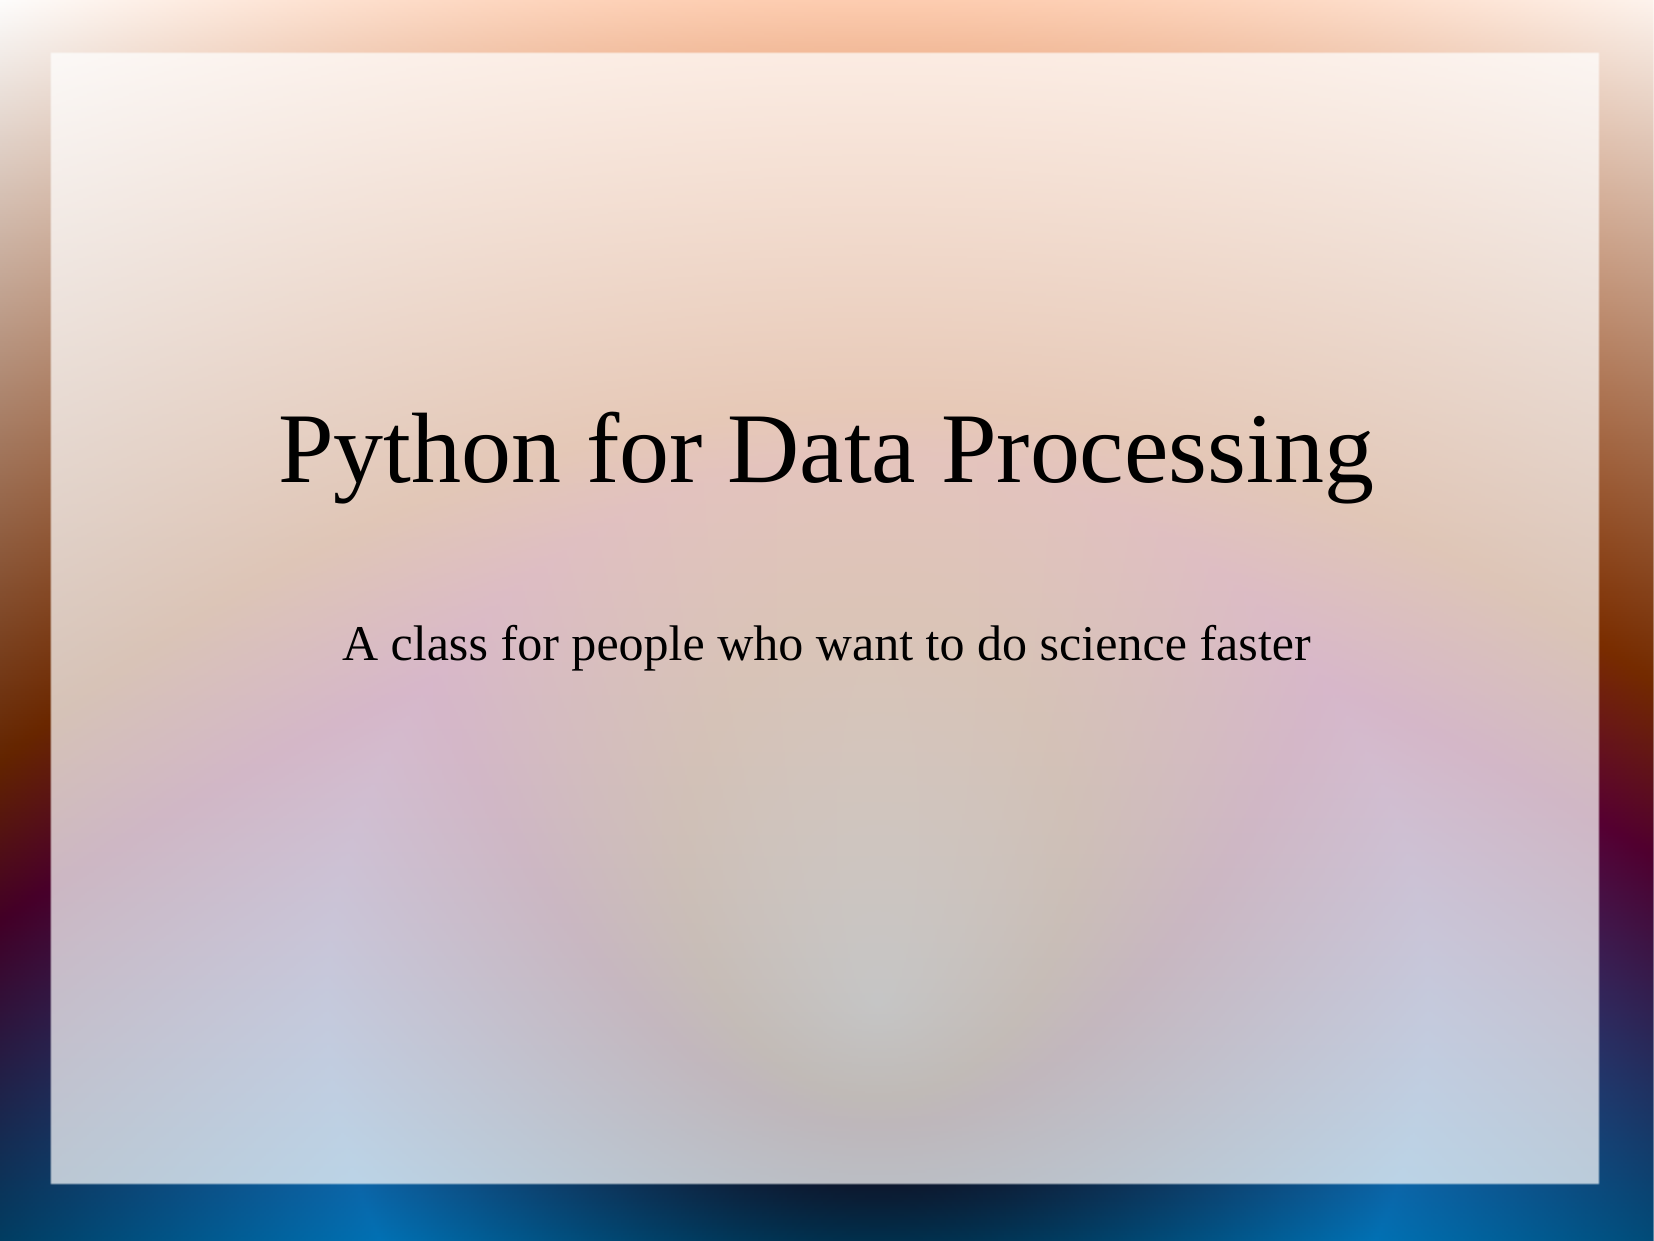

# Python for Data Processing
A class for people who want to do science faster